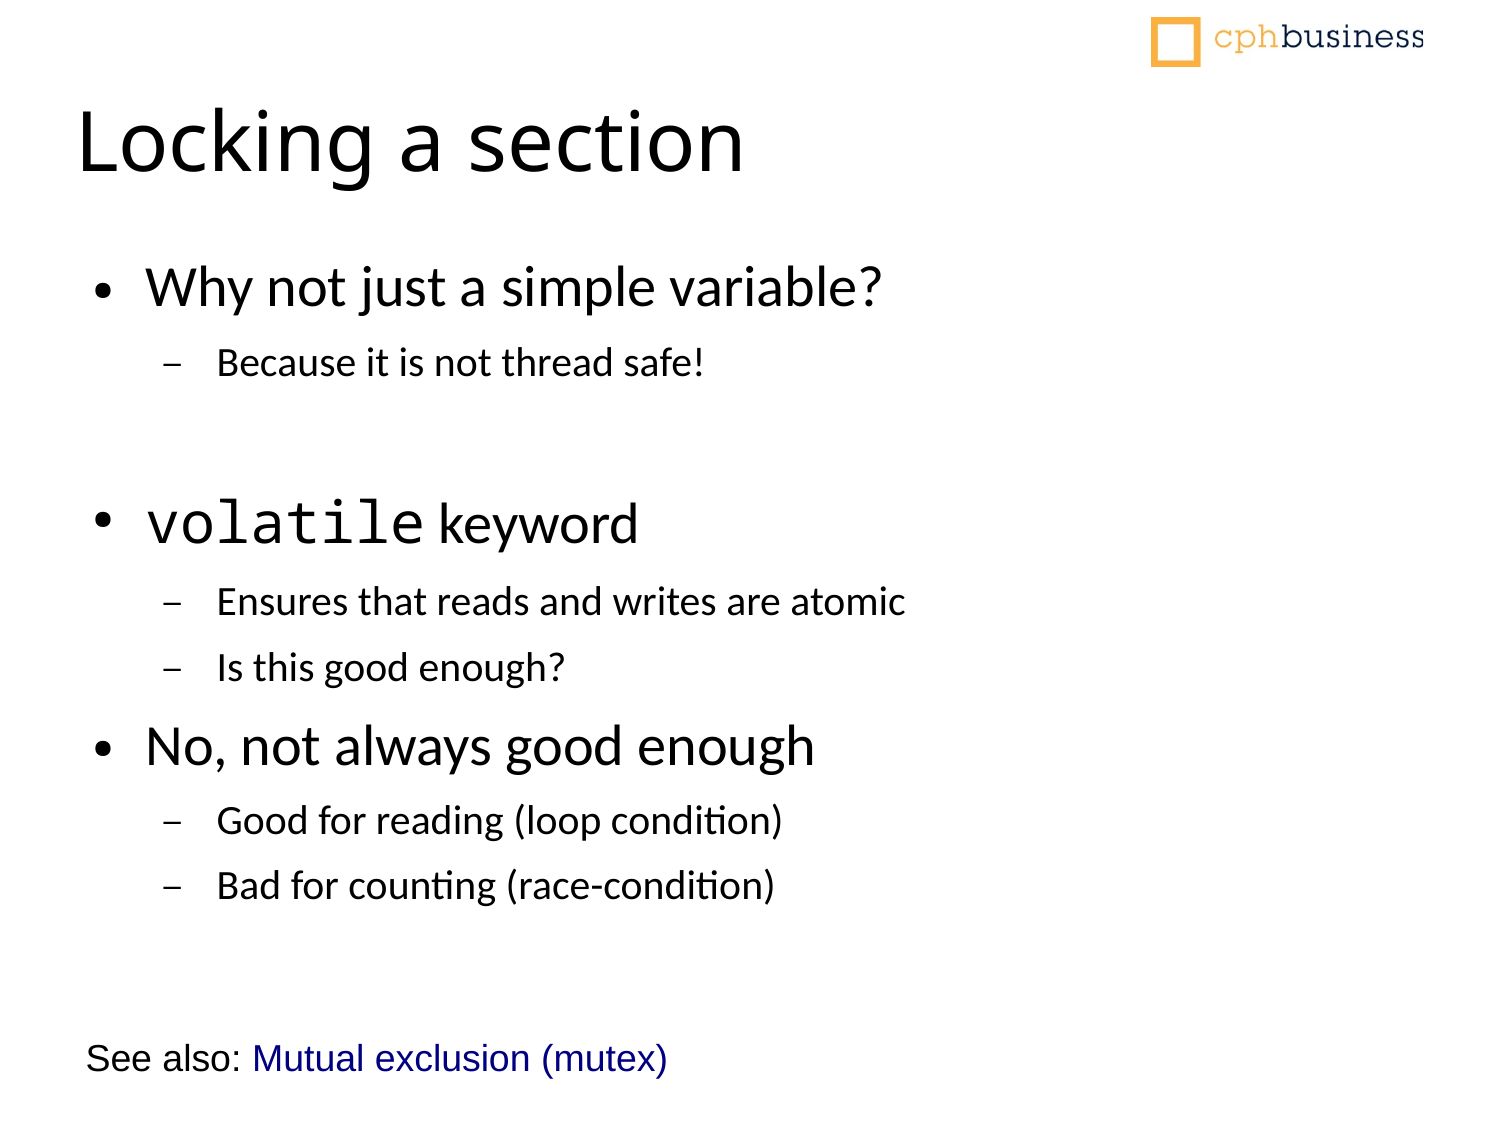

# Locking a section
Why not just a simple variable?
Because it is not thread safe!
volatile keyword
Ensures that reads and writes are atomic
Is this good enough?
No, not always good enough
Good for reading (loop condition)
Bad for counting (race-condition)
See also: Mutual exclusion (mutex)